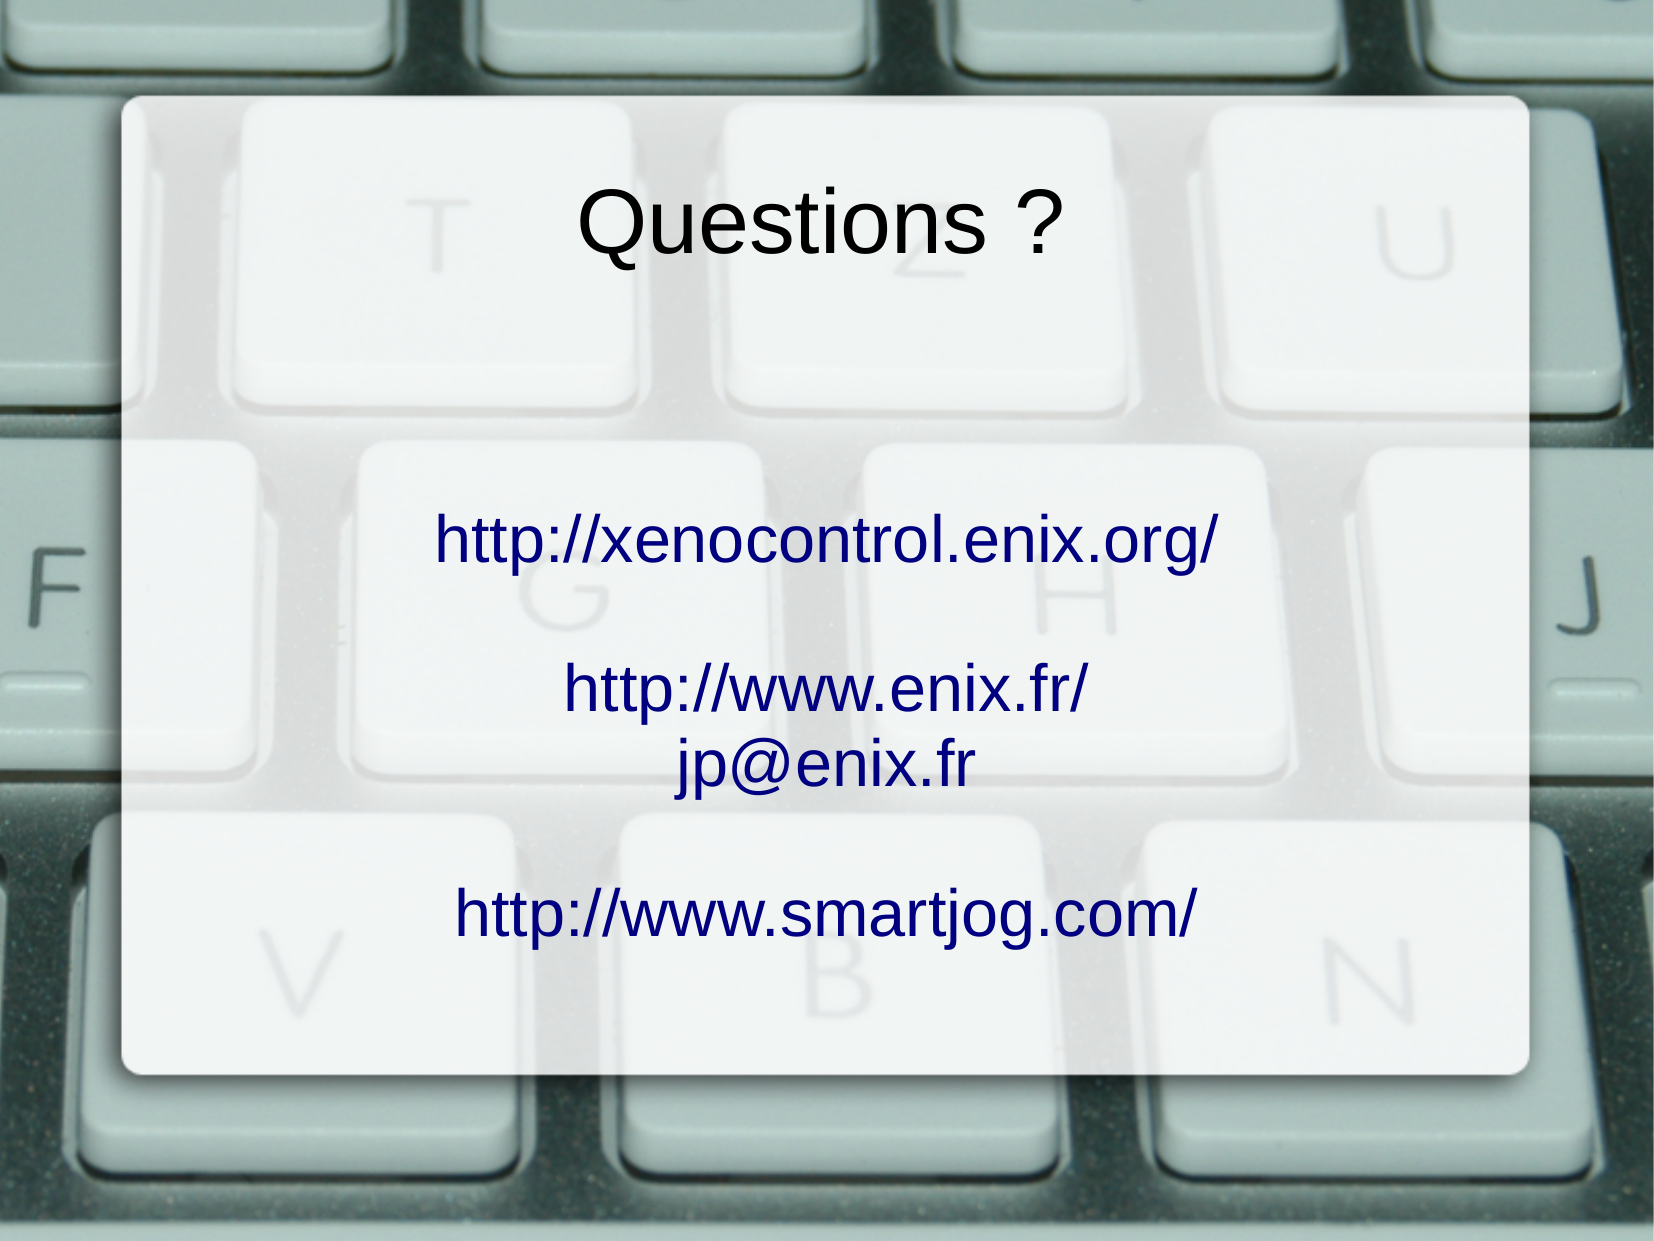

# Questions ?
http://xenocontrol.enix.org/
http://www.enix.fr/
jp@enix.fr
http://www.smartjog.com/